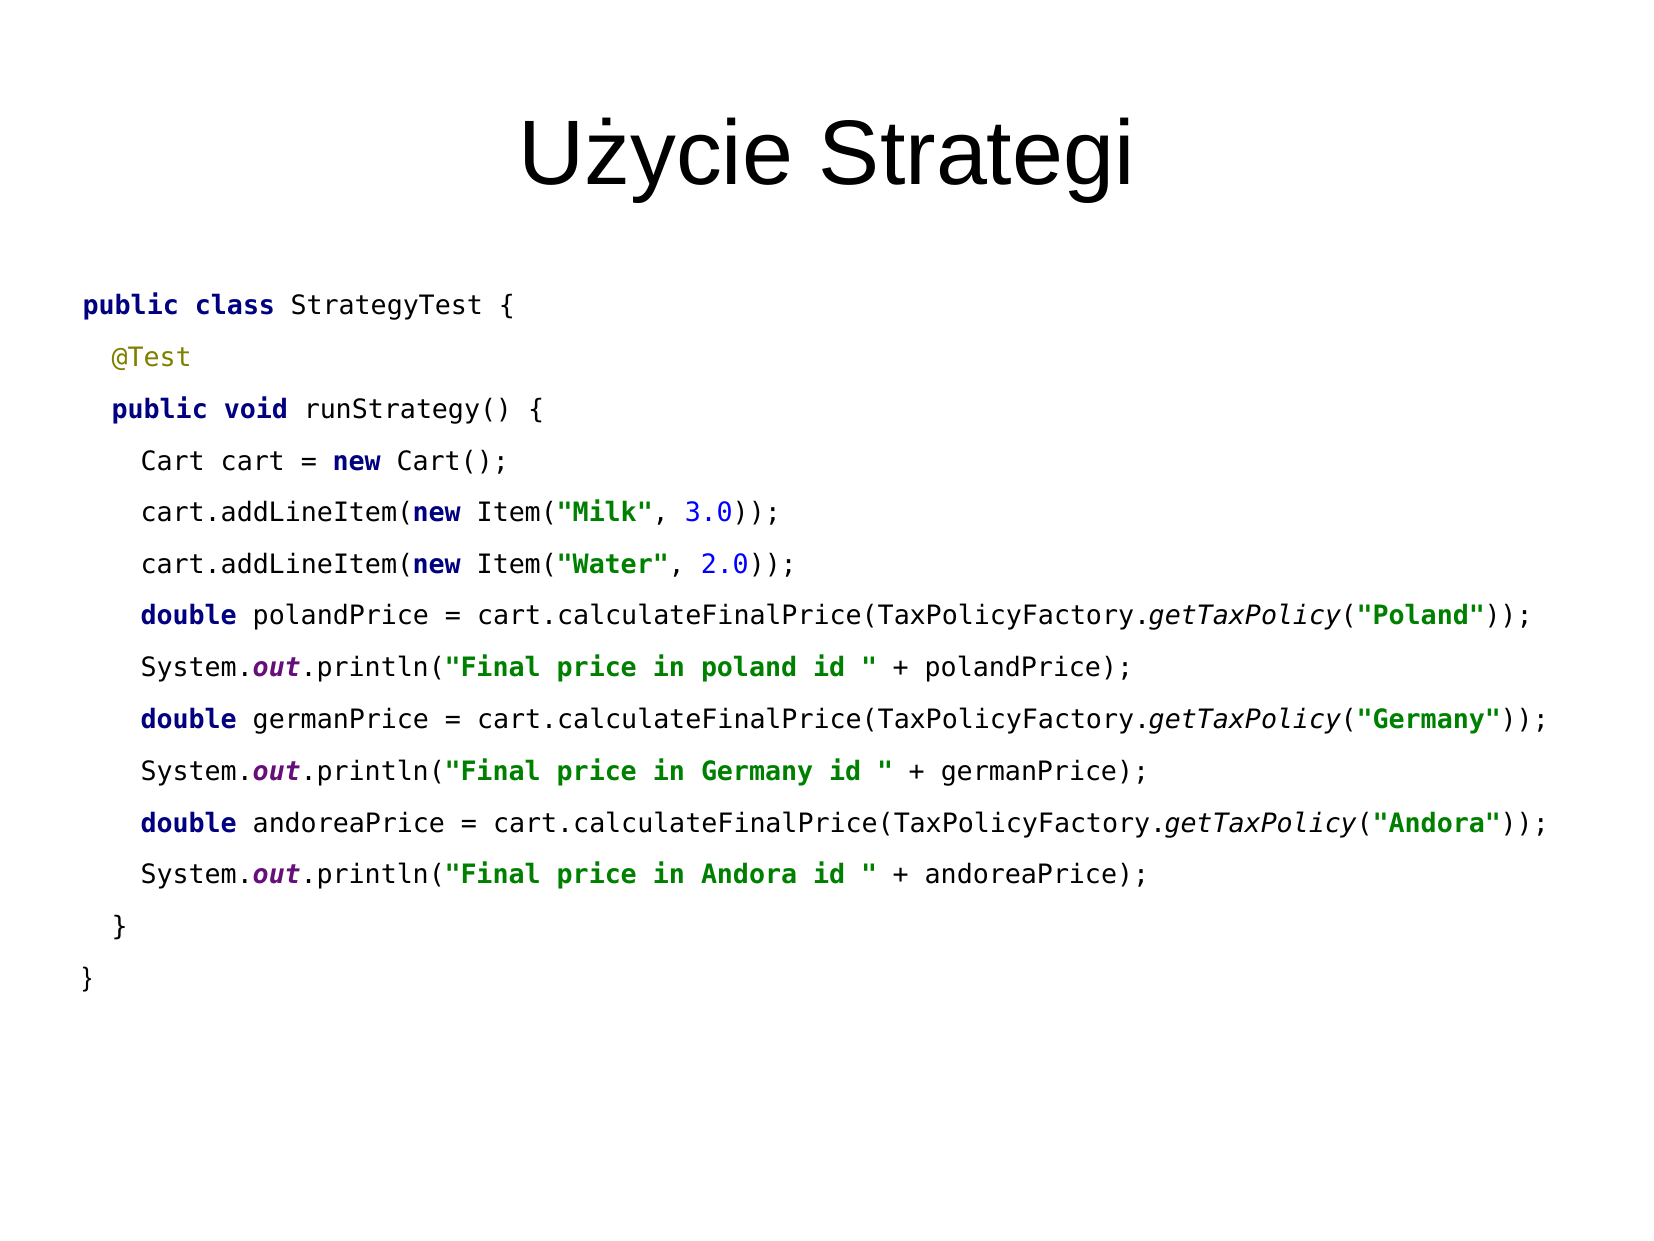

# Użycie Strategi
public class StrategyTest {
 @Test
 public void runStrategy() {
 Cart cart = new Cart();
 cart.addLineItem(new Item("Milk", 3.0));
 cart.addLineItem(new Item("Water", 2.0));
 double polandPrice = cart.calculateFinalPrice(TaxPolicyFactory.getTaxPolicy("Poland"));
 System.out.println("Final price in poland id " + polandPrice);
 double germanPrice = cart.calculateFinalPrice(TaxPolicyFactory.getTaxPolicy("Germany"));
 System.out.println("Final price in Germany id " + germanPrice);
 double andoreaPrice = cart.calculateFinalPrice(TaxPolicyFactory.getTaxPolicy("Andora"));
 System.out.println("Final price in Andora id " + andoreaPrice);
 }
}